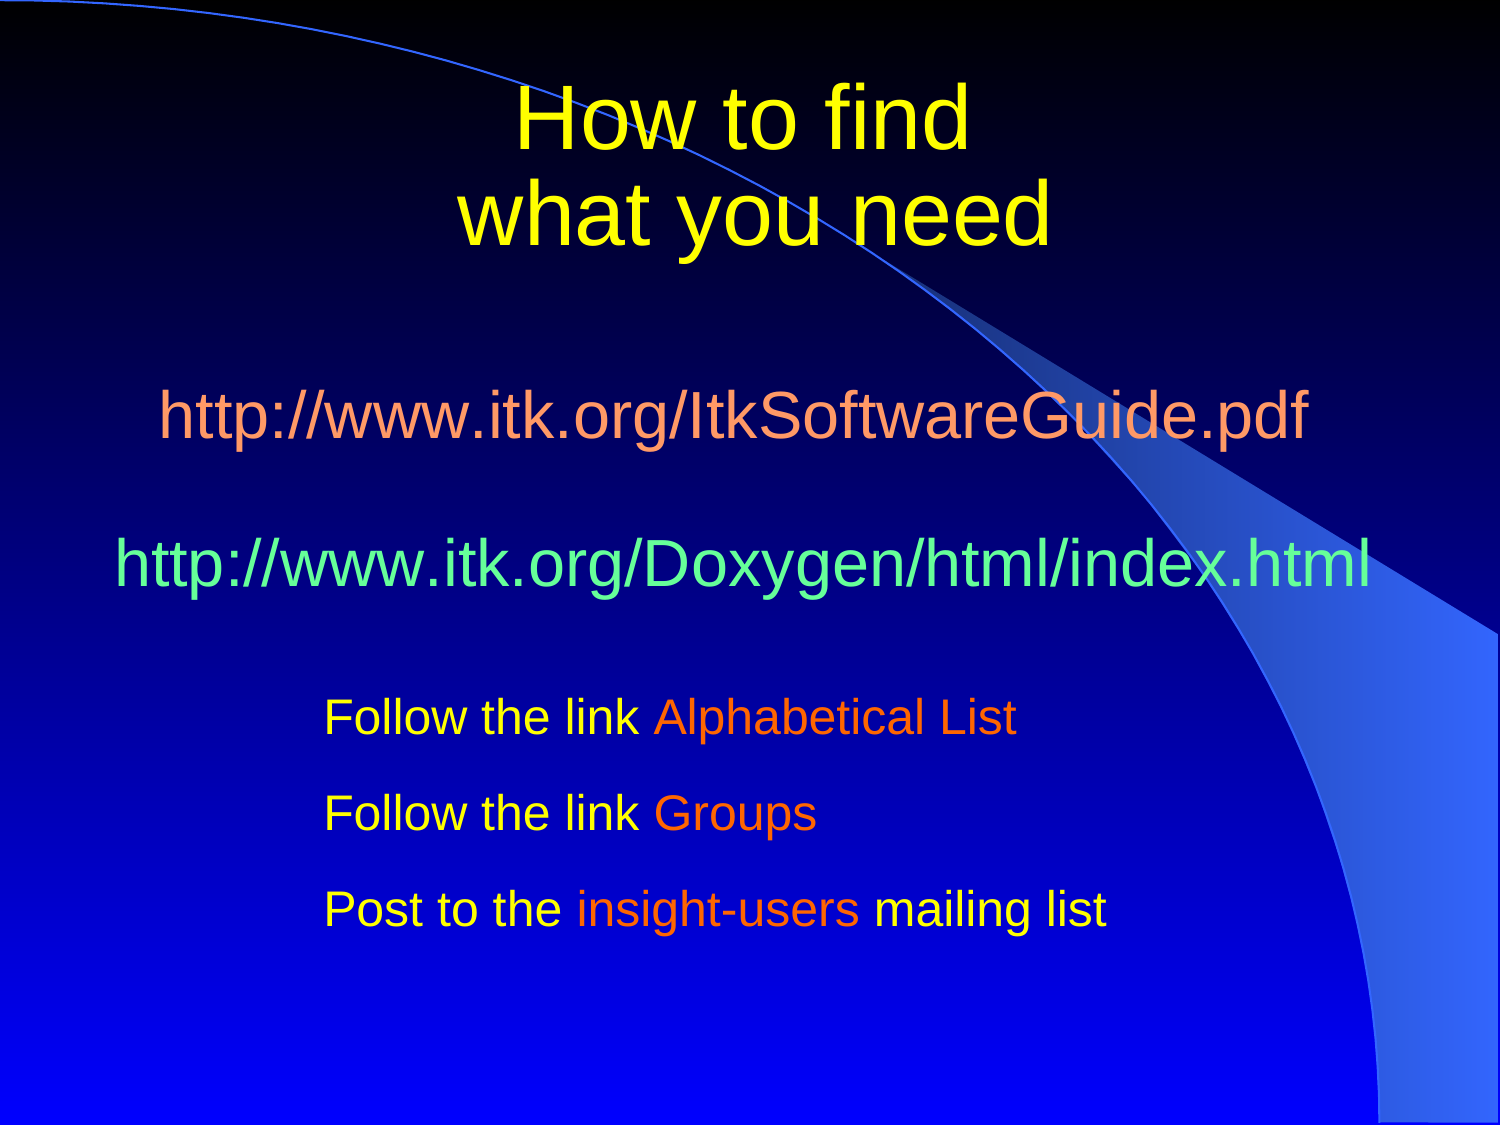

# How to find what you need
http://www.itk.org/ItkSoftwareGuide.pdf
http://www.itk.org/Doxygen/html/index.html
Follow the link Alphabetical List
Follow the link Groups
Post to the insight-users mailing list